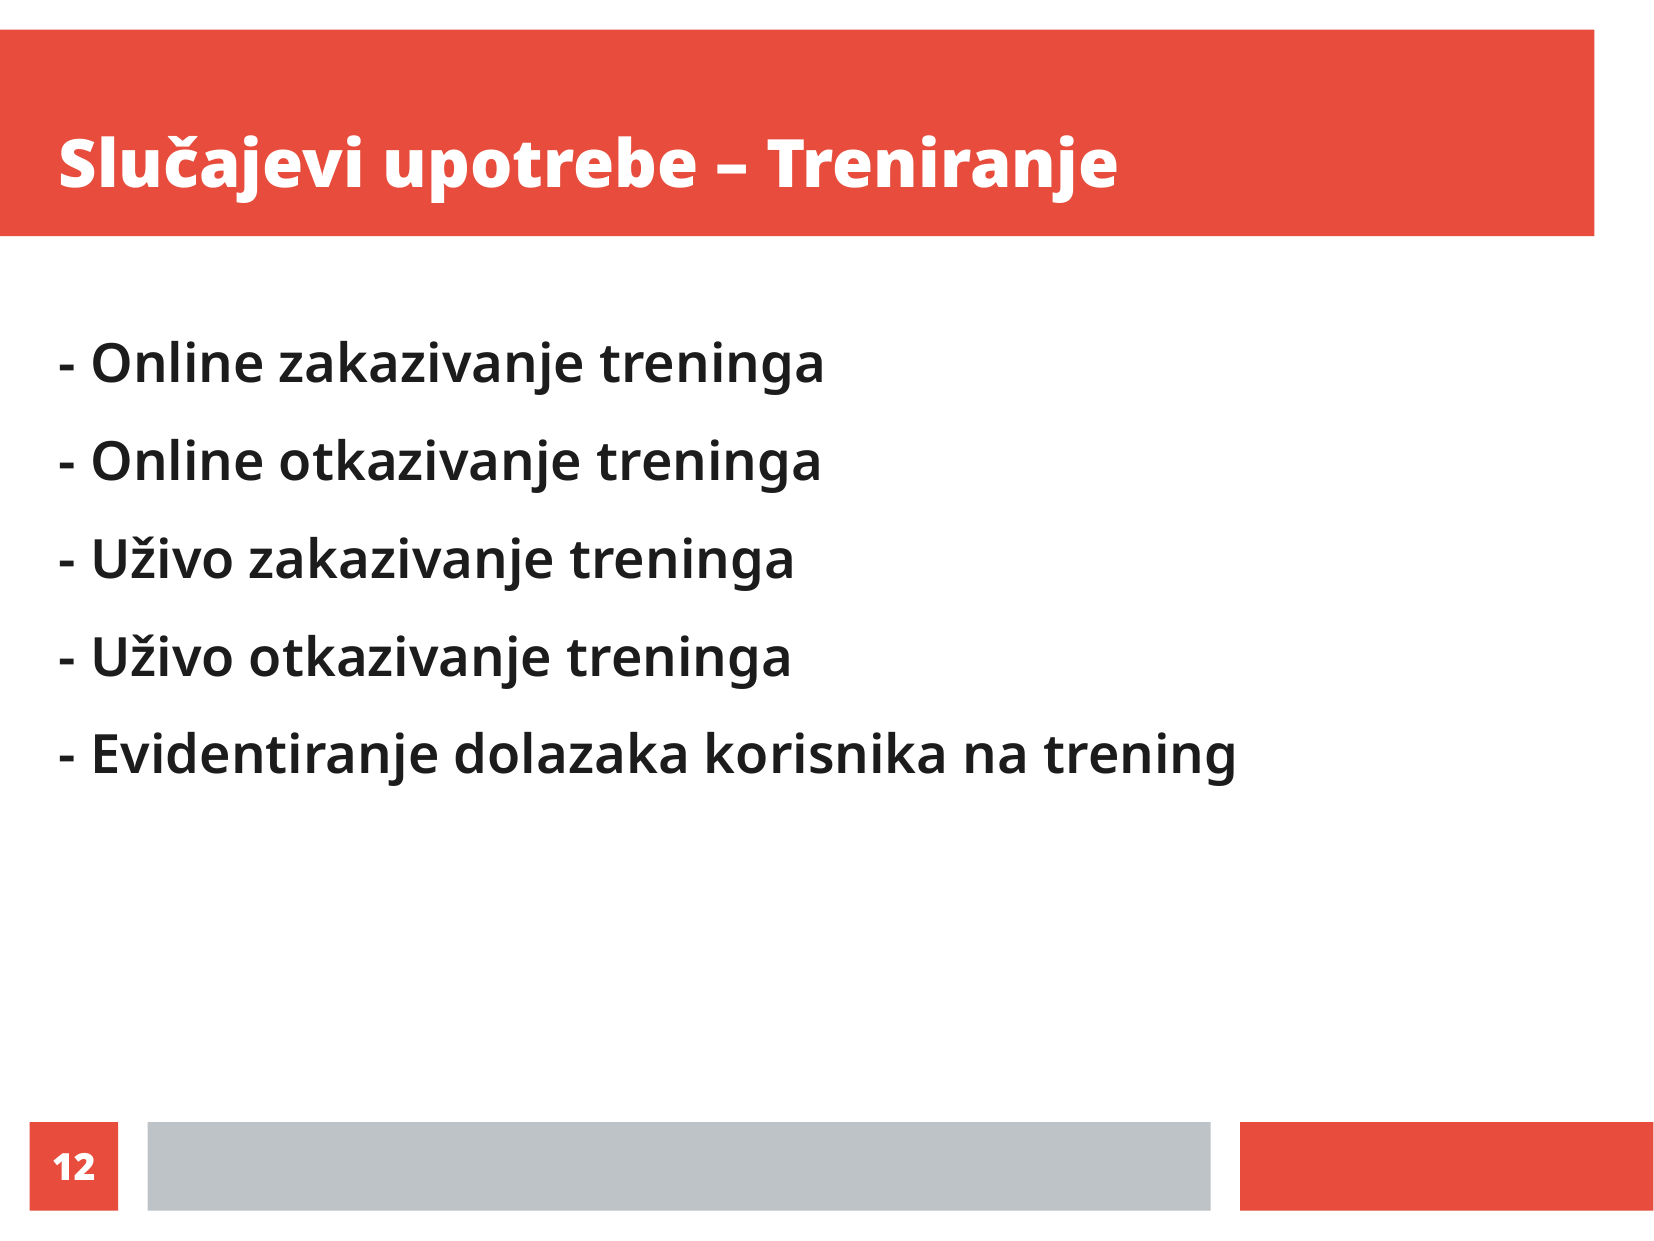

# Slučajevi upotrebe – Treniranje
- Online zakazivanje treninga
- Online otkazivanje treninga
- Uživo zakazivanje treninga
- Uživo otkazivanje treninga
- Evidentiranje dolazaka korisnika na trening
12